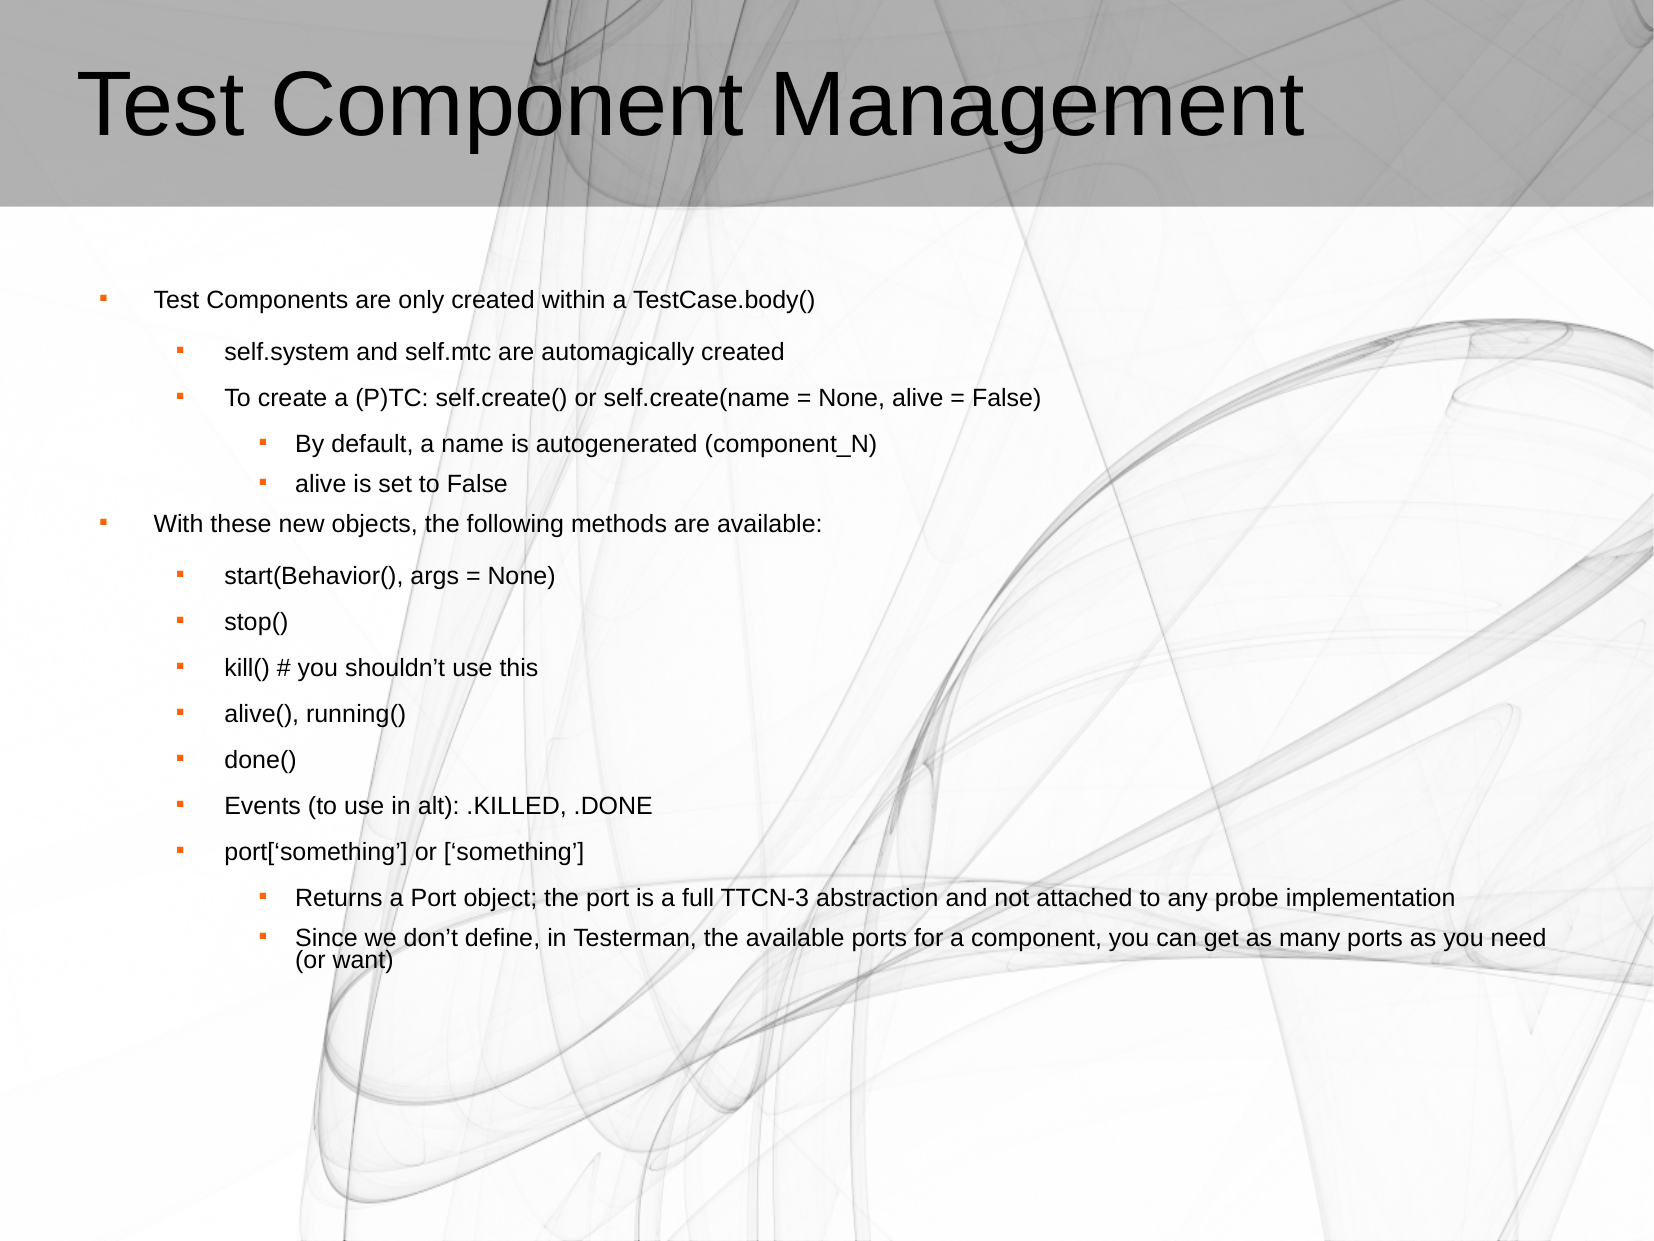

# Test Component Management
Test Components are only created within a TestCase.body()
self.system and self.mtc are automagically created
To create a (P)TC: self.create() or self.create(name = None, alive = False)
By default, a name is autogenerated (component_N)
alive is set to False
With these new objects, the following methods are available:
start(Behavior(), args = None)
stop()
kill() # you shouldn’t use this
alive(), running()
done()
Events (to use in alt): .KILLED, .DONE
port[‘something’] or [‘something’]
Returns a Port object; the port is a full TTCN-3 abstraction and not attached to any probe implementation
Since we don’t define, in Testerman, the available ports for a component, you can get as many ports as you need (or want)